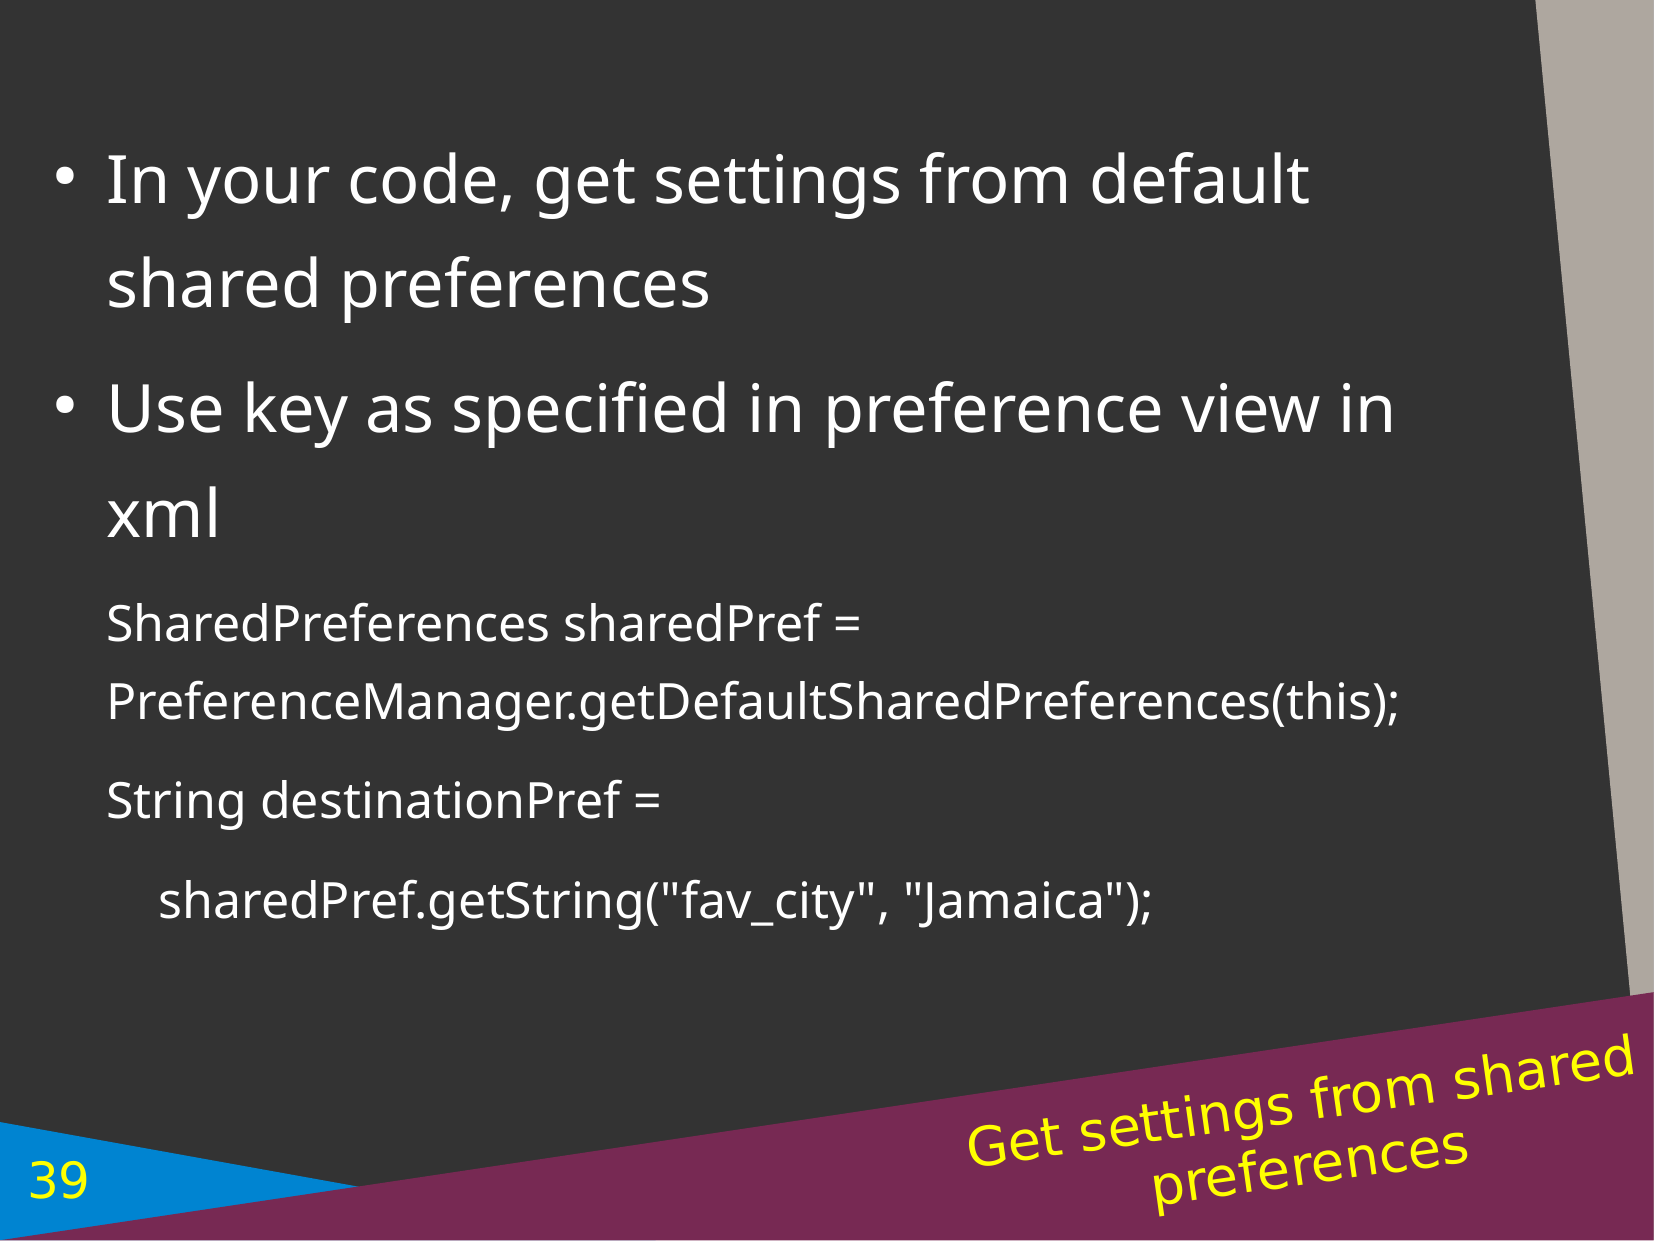

In your code, get settings from default shared preferences
Use key as specified in preference view in xml
SharedPreferences sharedPref = PreferenceManager.getDefaultSharedPreferences(this);
String destinationPref =
 sharedPref.getString("fav_city", "Jamaica");
# Get settings from shared preferences
39